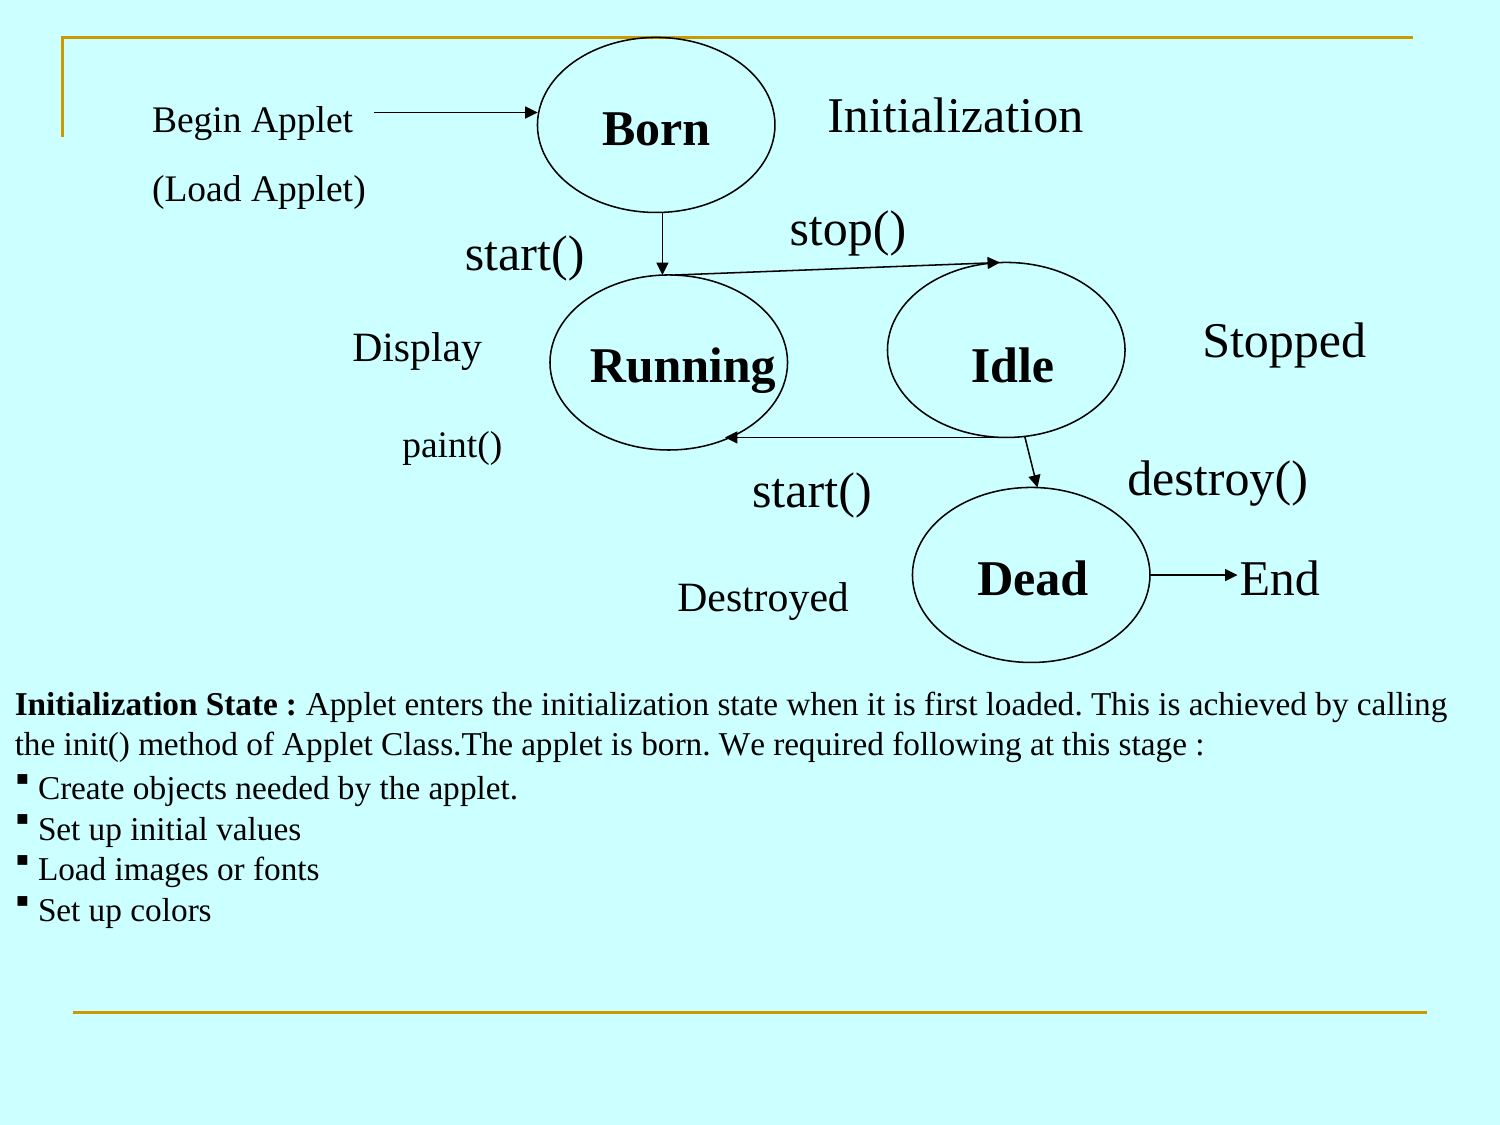

Initialization
Begin Applet
(Load Applet)
Born
stop()
start()
Stopped
Display
Running
Idle
paint()
destroy()
start()
Dead
End
Destroyed
Initialization State : Applet enters the initialization state when it is first loaded. This is achieved by calling the init() method of Applet Class.The applet is born. We required following at this stage :
 Create objects needed by the applet.
 Set up initial values
 Load images or fonts
 Set up colors